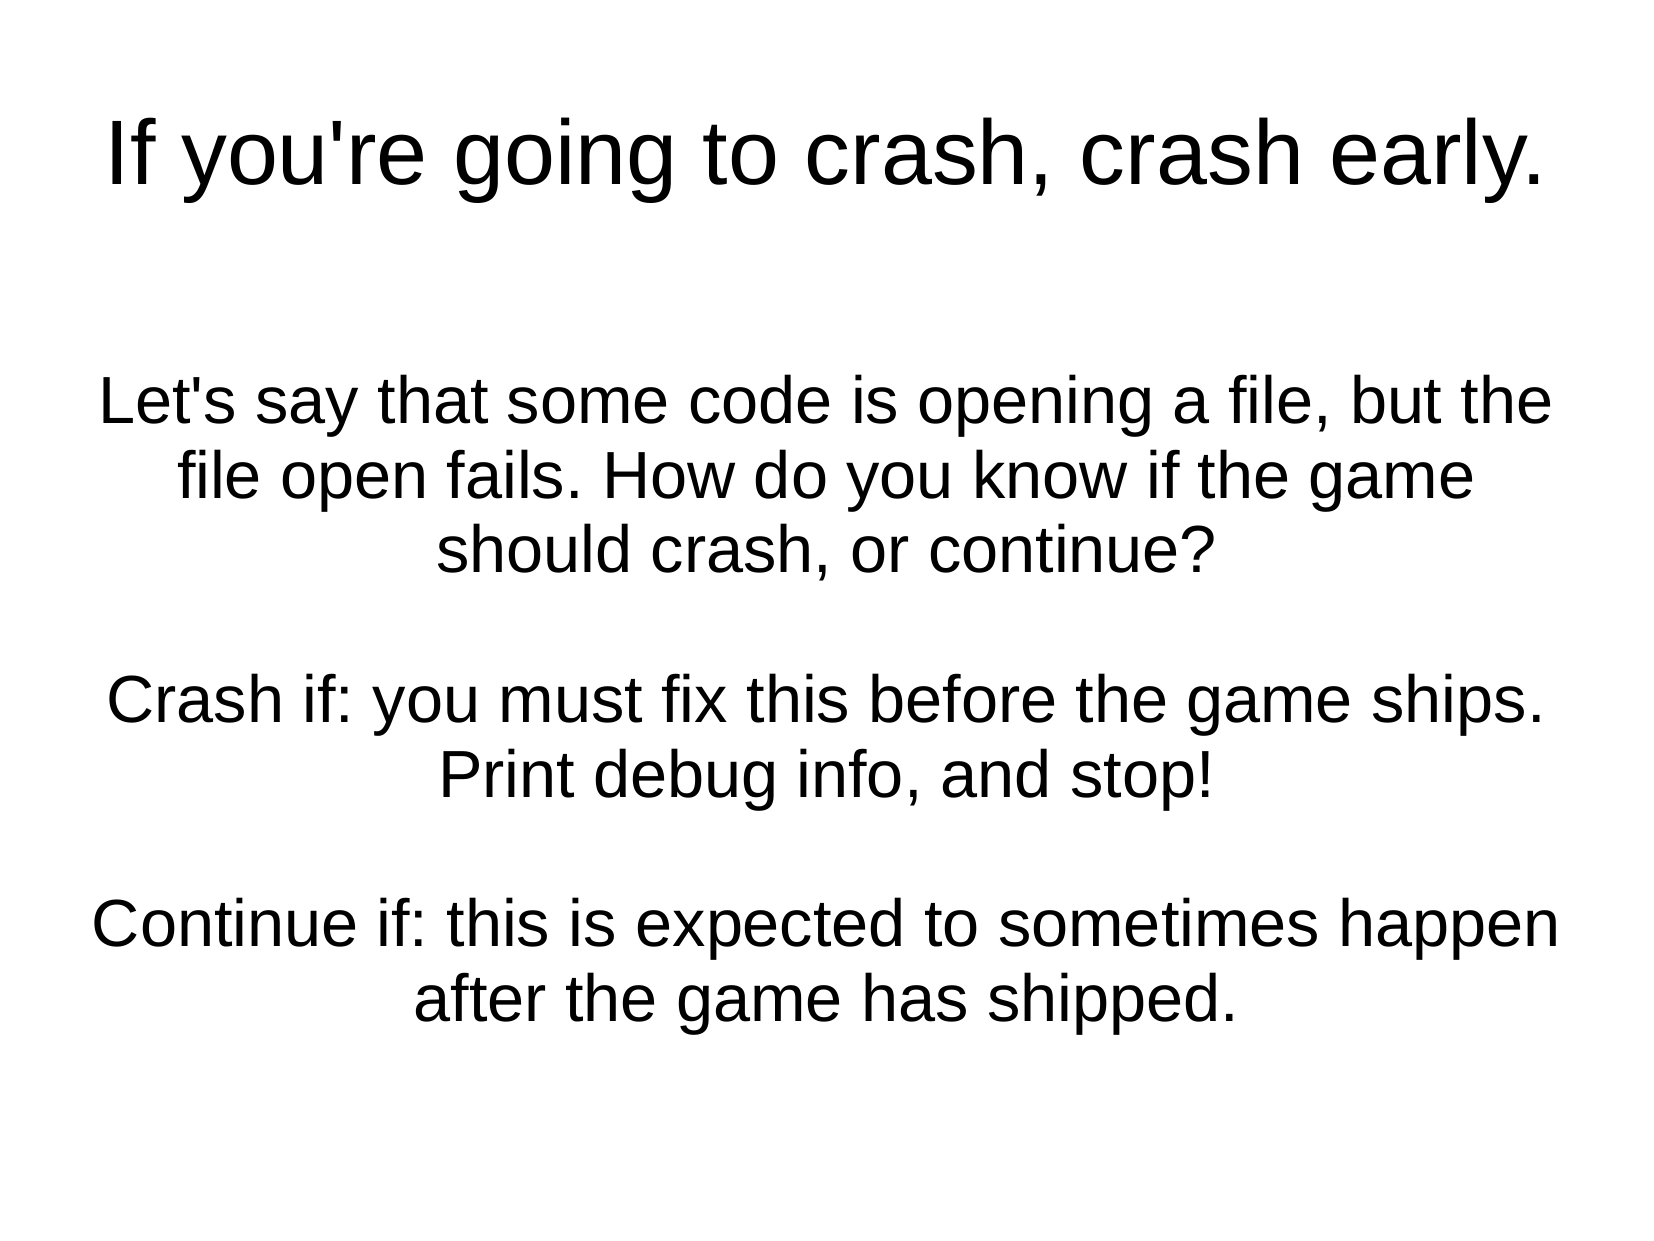

# If you're going to crash, crash early.
Let's say that some code is opening a file, but the file open fails. How do you know if the game should crash, or continue?
Crash if: you must fix this before the game ships. Print debug info, and stop!
Continue if: this is expected to sometimes happen after the game has shipped.